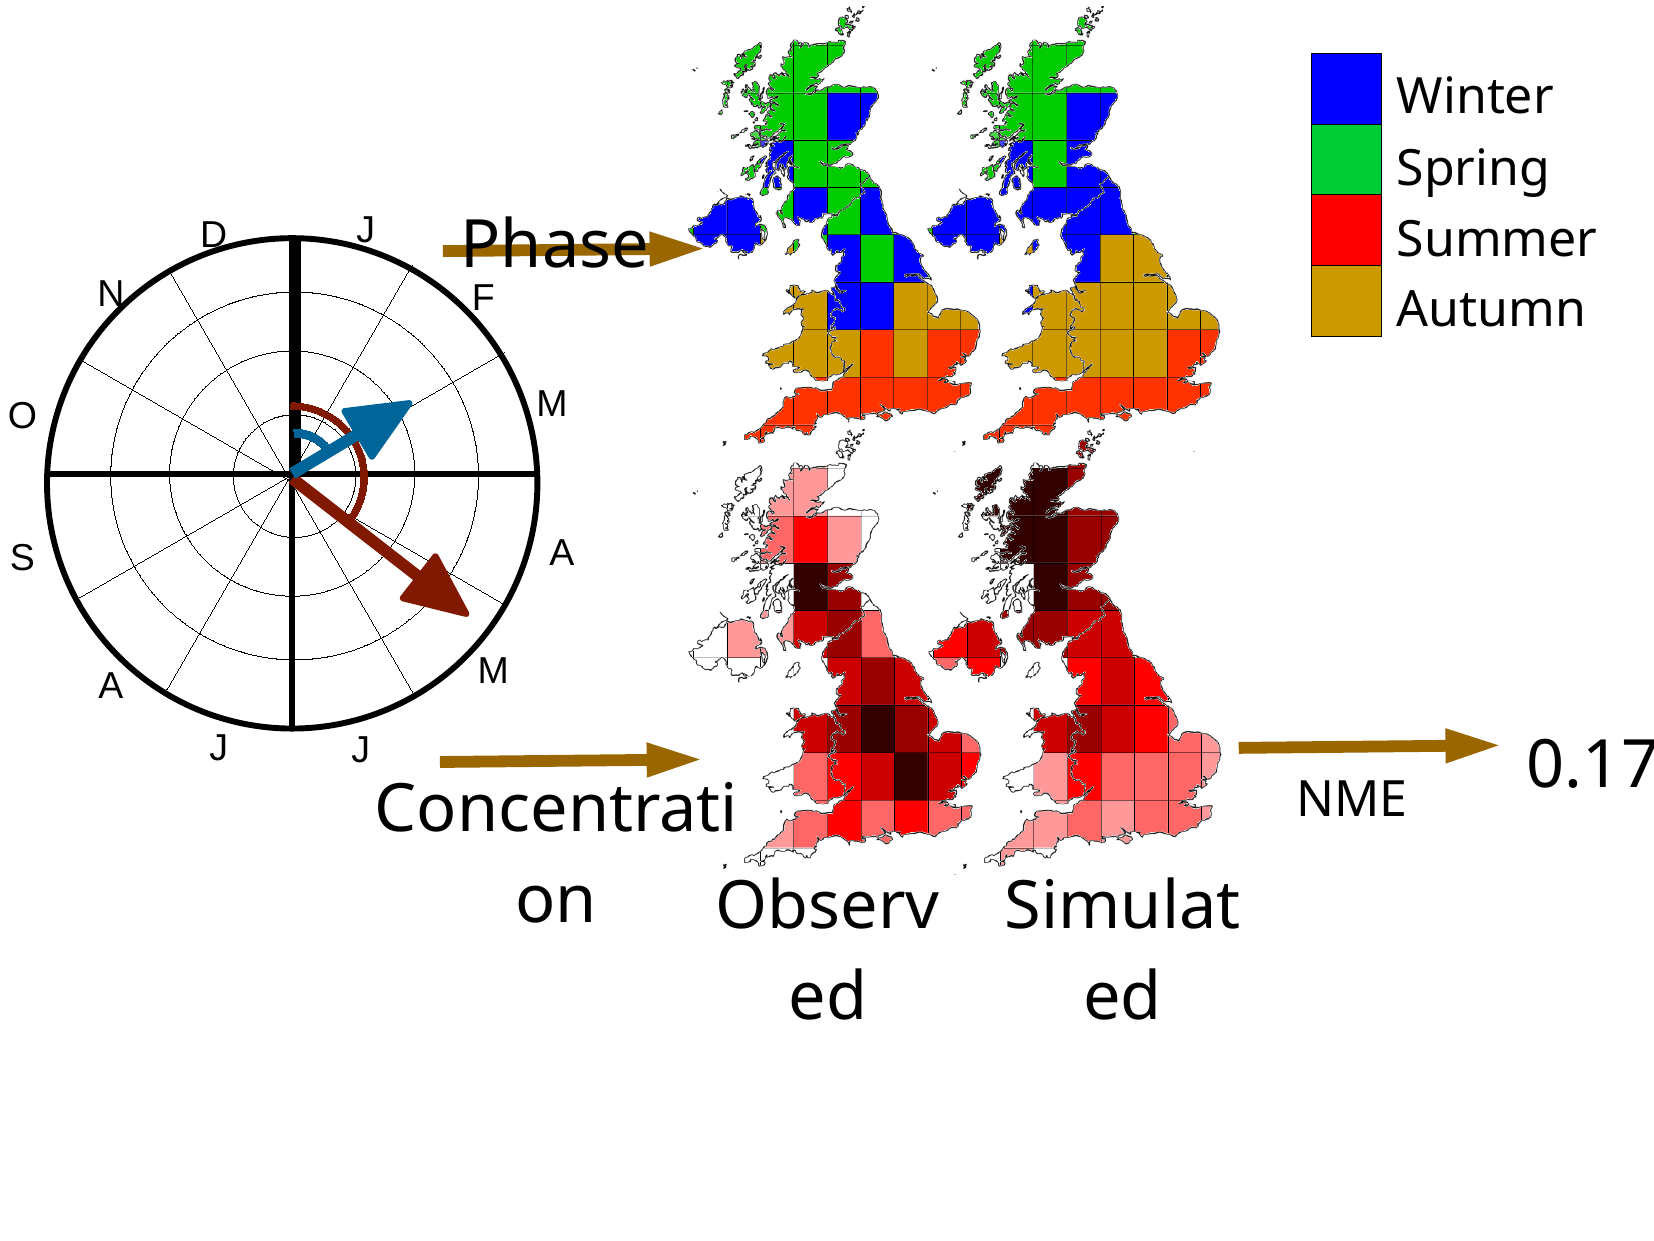

Winter
Spring
Phase
Summer
J
D
N
Autumn
F
M
O
A
S
M
A
0.17
J
J
Concentration
NME
Observed
Simulated